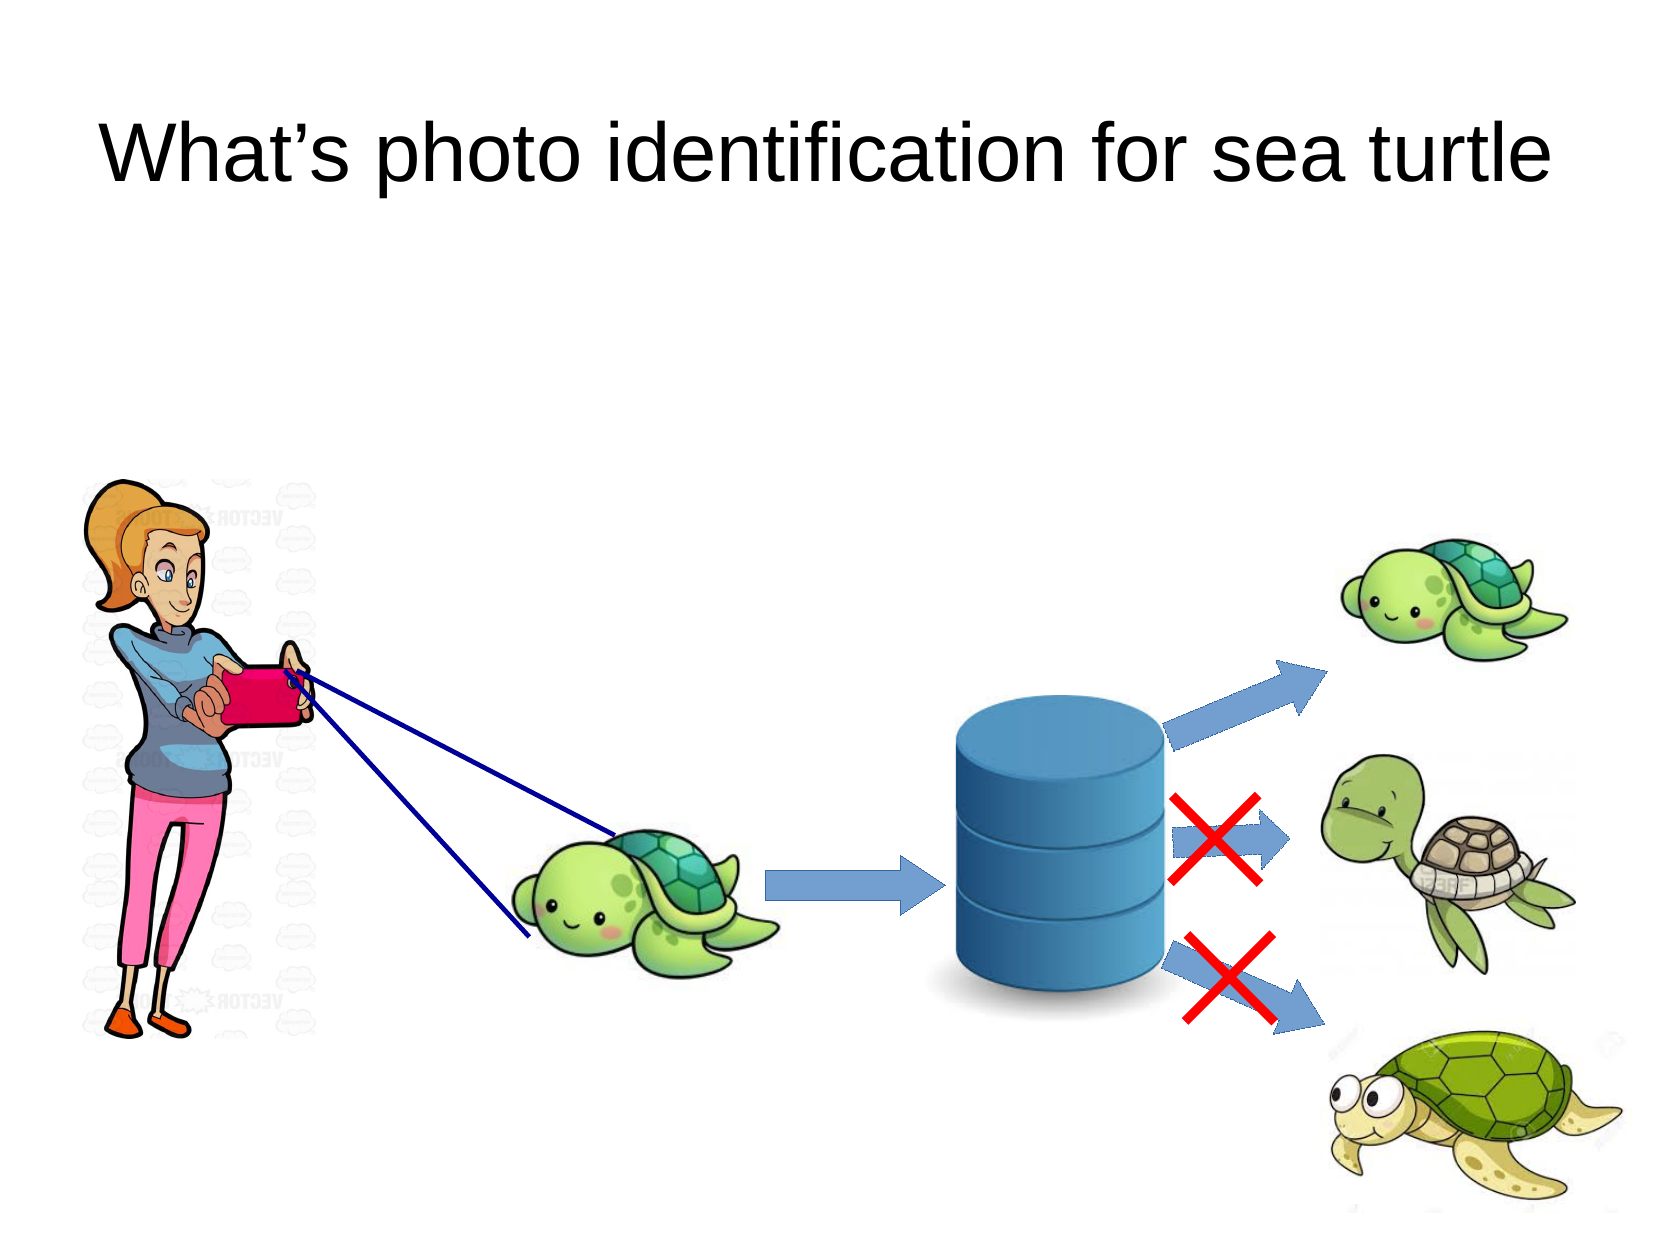

# What’s photo identification for sea turtle